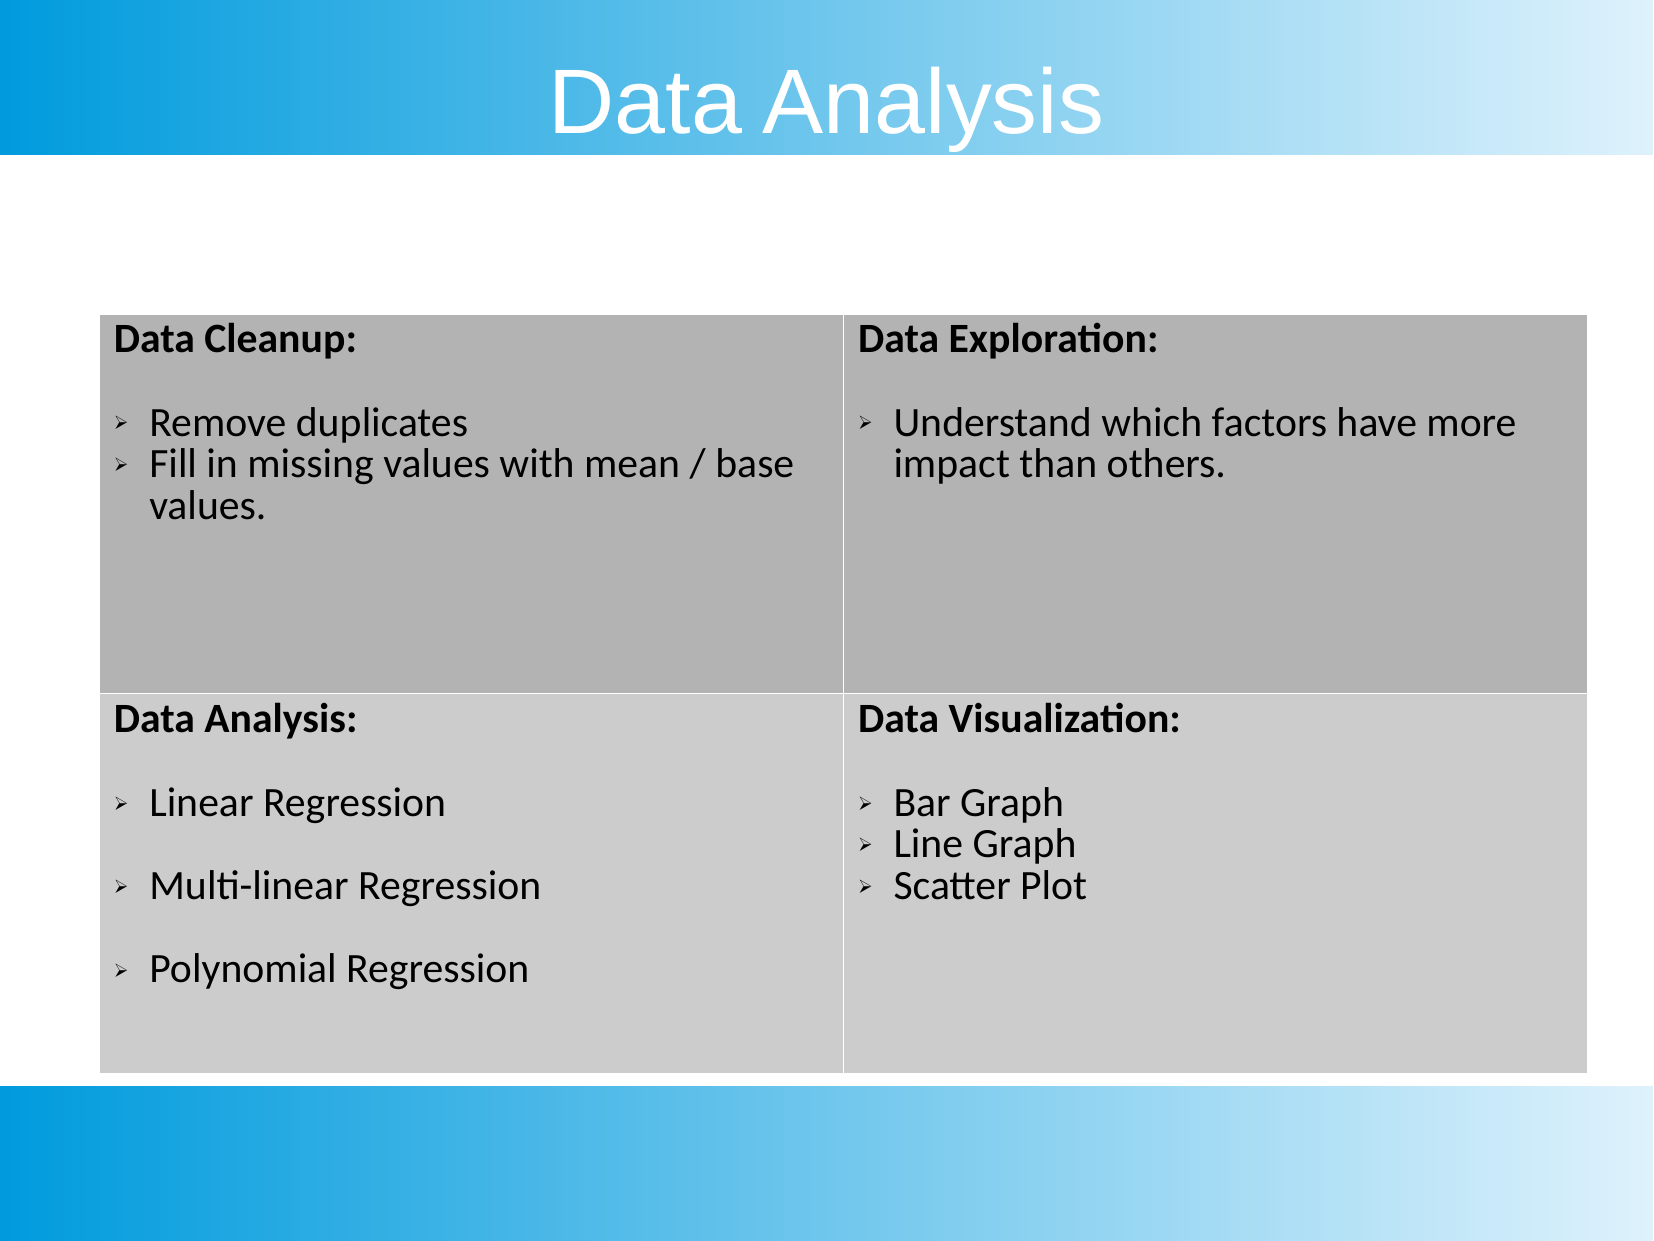

# Data Analysis
| Data Cleanup: Remove duplicates Fill in missing values with mean / base values. | Data Exploration: Understand which factors have more impact than others. |
| --- | --- |
| Data Analysis: Linear Regression Multi-linear Regression Polynomial Regression | Data Visualization: Bar Graph Line Graph Scatter Plot |